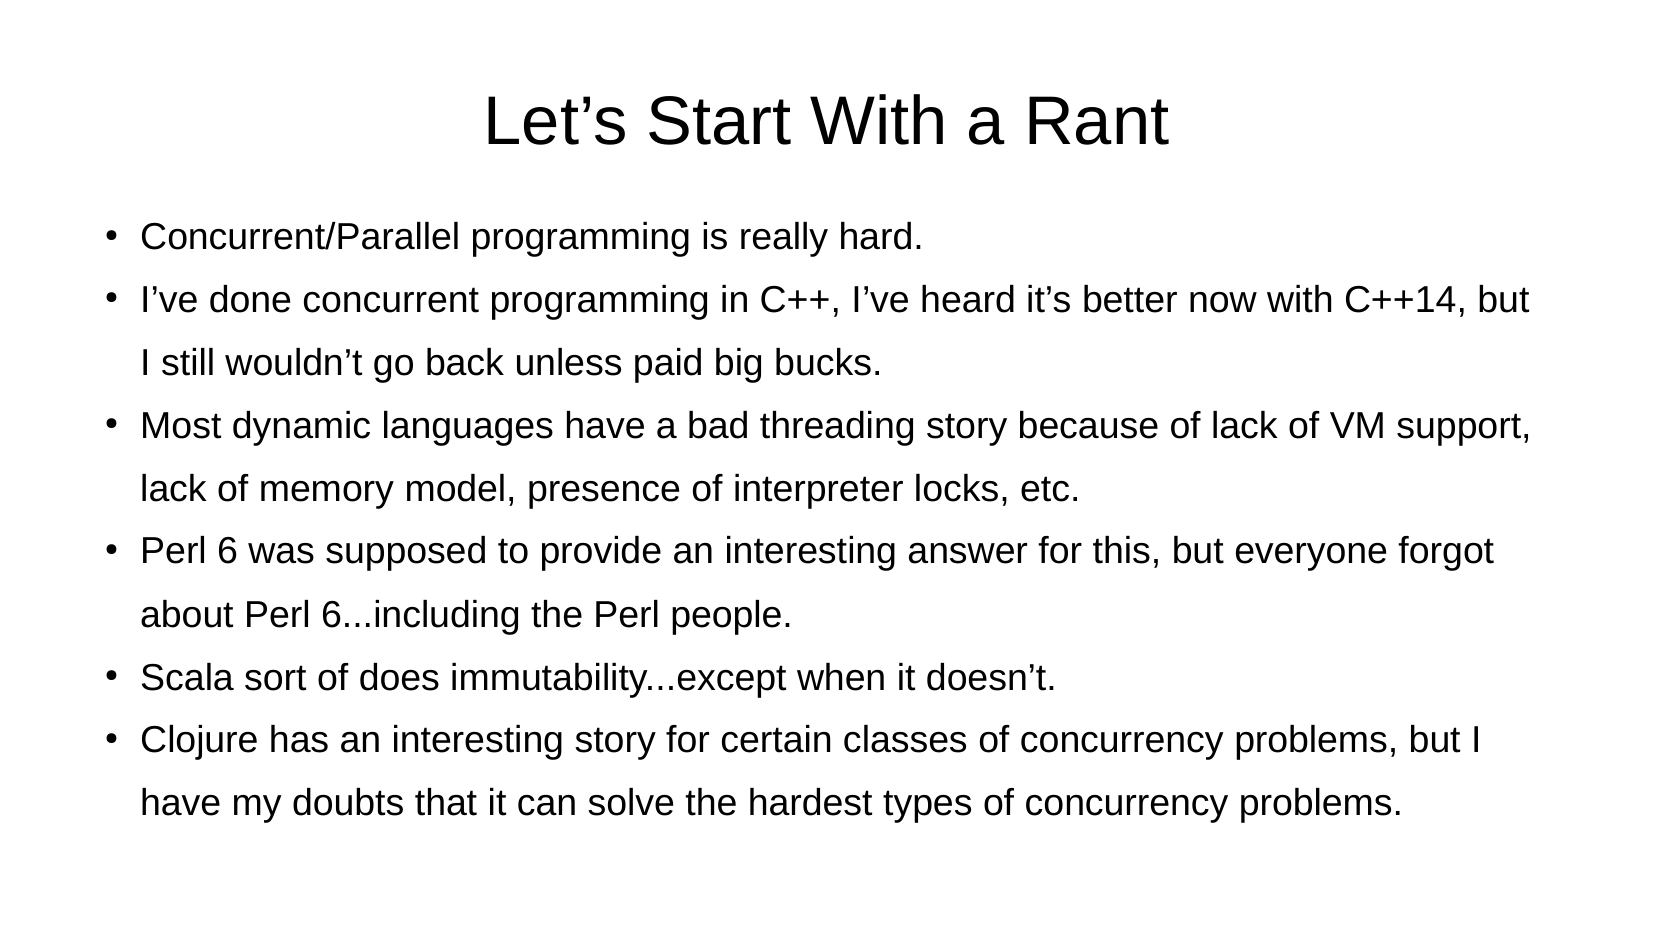

# Let’s Start With a Rant
Concurrent/Parallel programming is really hard.
I’ve done concurrent programming in C++, I’ve heard it’s better now with C++14, but I still wouldn’t go back unless paid big bucks.
Most dynamic languages have a bad threading story because of lack of VM support, lack of memory model, presence of interpreter locks, etc.
Perl 6 was supposed to provide an interesting answer for this, but everyone forgot about Perl 6...including the Perl people.
Scala sort of does immutability...except when it doesn’t.
Clojure has an interesting story for certain classes of concurrency problems, but I have my doubts that it can solve the hardest types of concurrency problems.